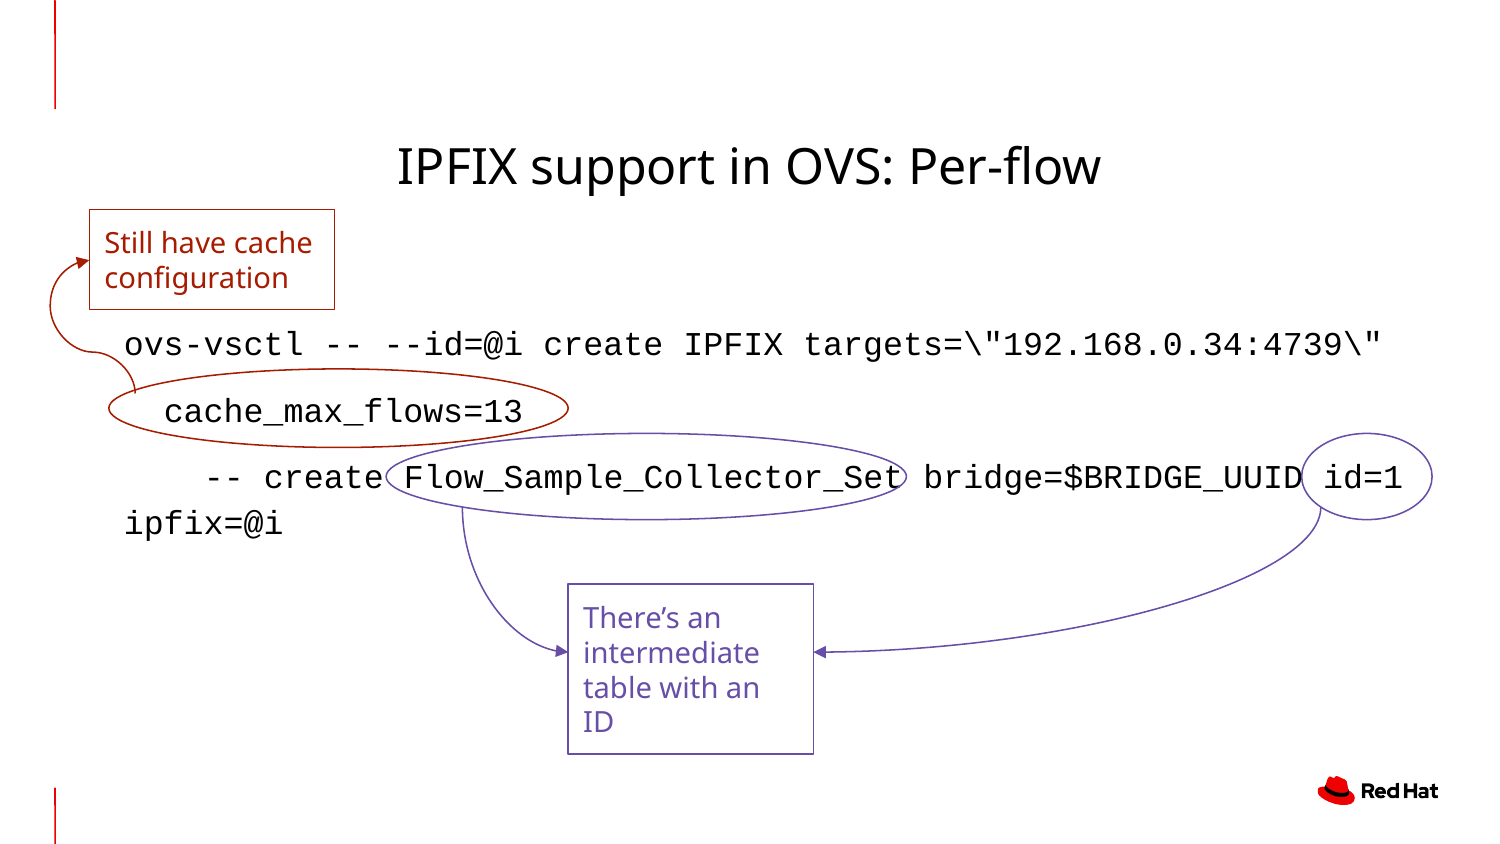

# IPFIX support in OVS: Per-flow
Still have cache
configuration
ovs-vsctl -- --id=@i create IPFIX targets=\"192.168.0.34:4739\"
 cache_max_flows=13
 -- create Flow_Sample_Collector_Set bridge=$BRIDGE_UUID id=1 ipfix=@i
There’s an intermediate table with an ID